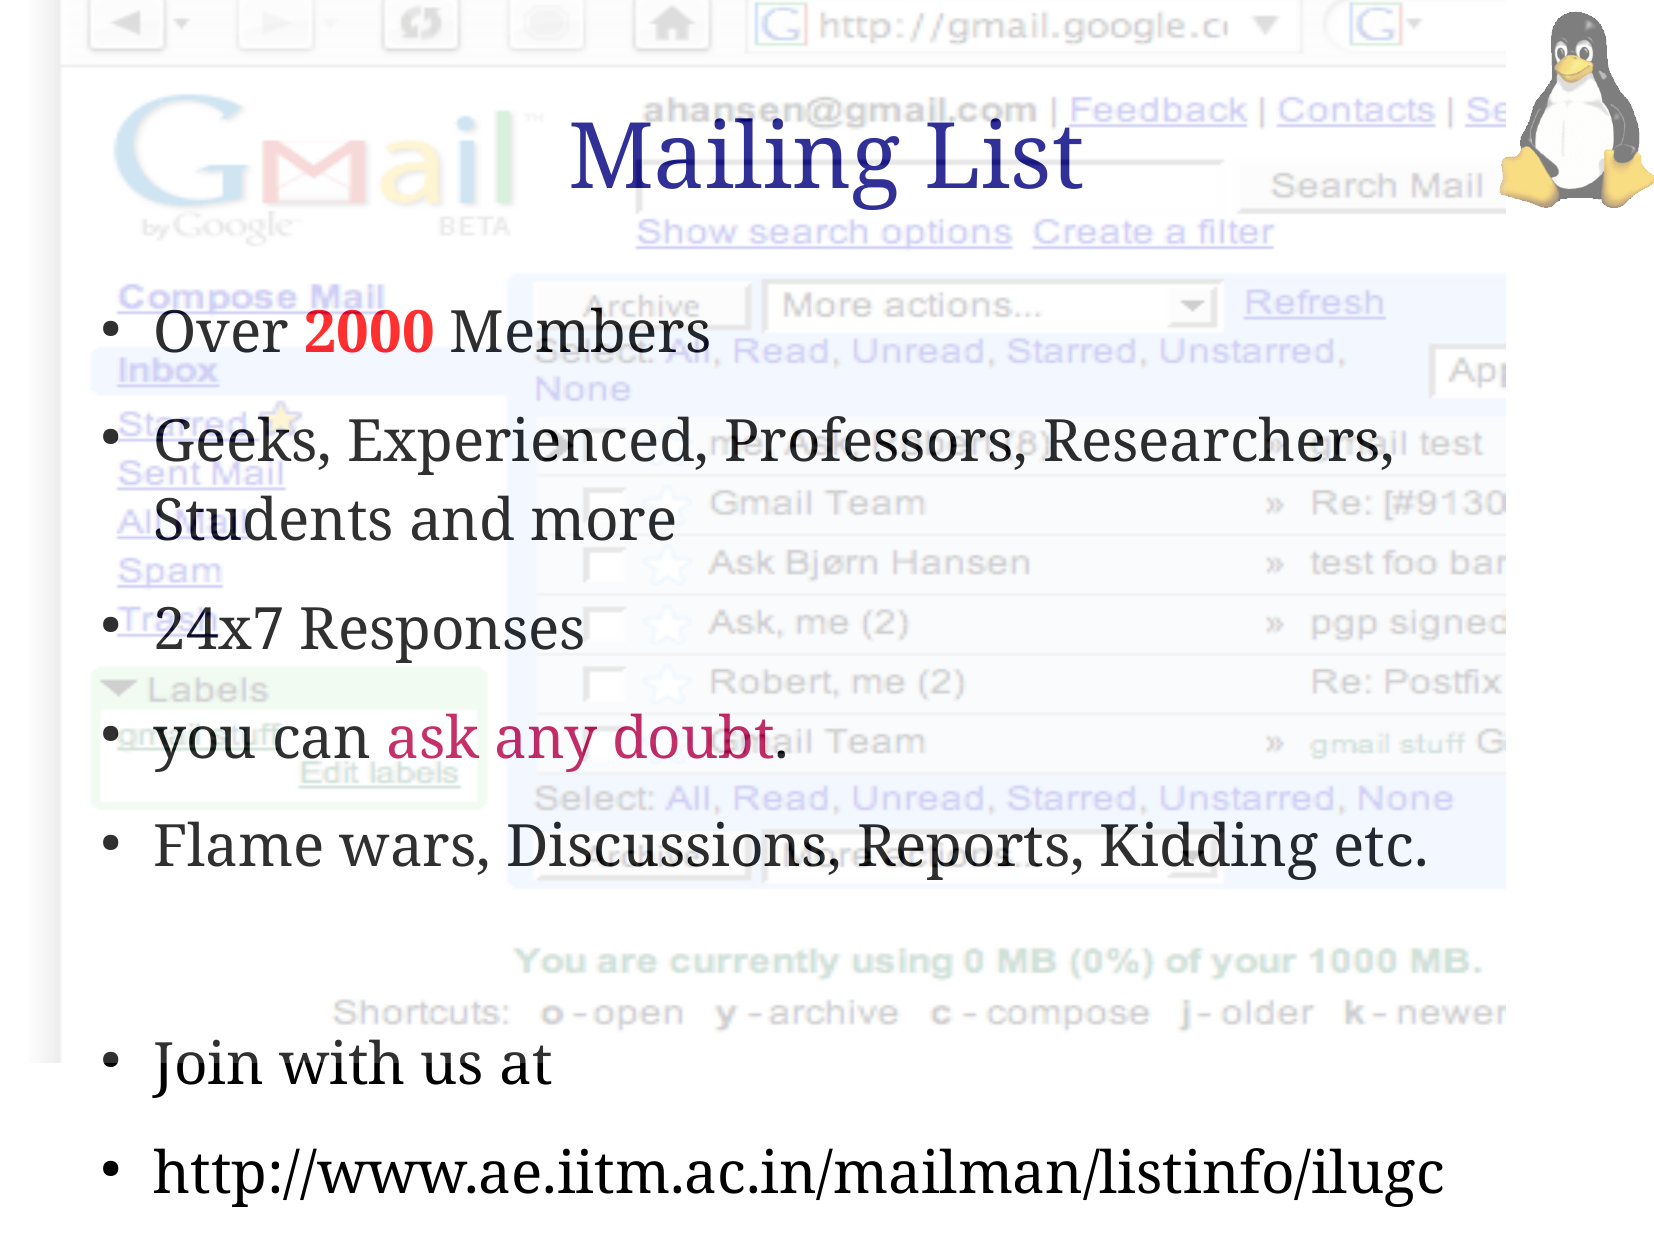

# Mailing List
Over 2000 Members
Geeks, Experienced, Professors, Researchers, Students and more
24x7 Responses
you can ask any doubt.
Flame wars, Discussions, Reports, Kidding etc.
Join with us at
http://www.ae.iitm.ac.in/mailman/listinfo/ilugc